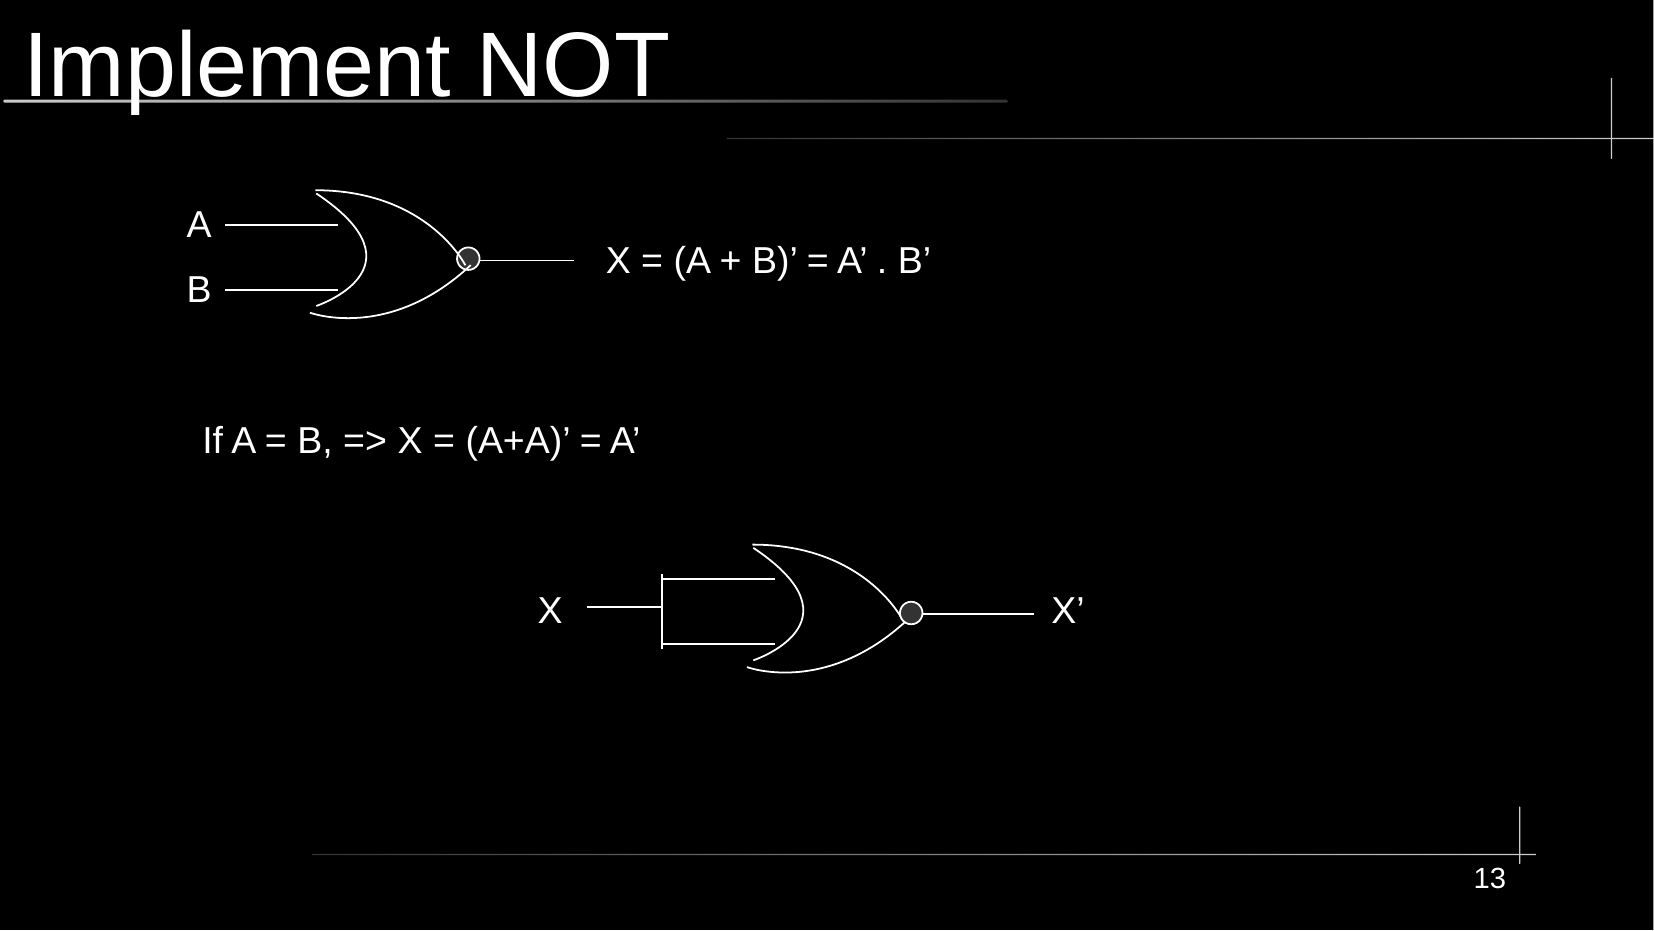

# Implement NOT
A
X = (A + B)’ = A’ . B’
B
If A = B, => X = (A+A)’ = A’
X
X’
13